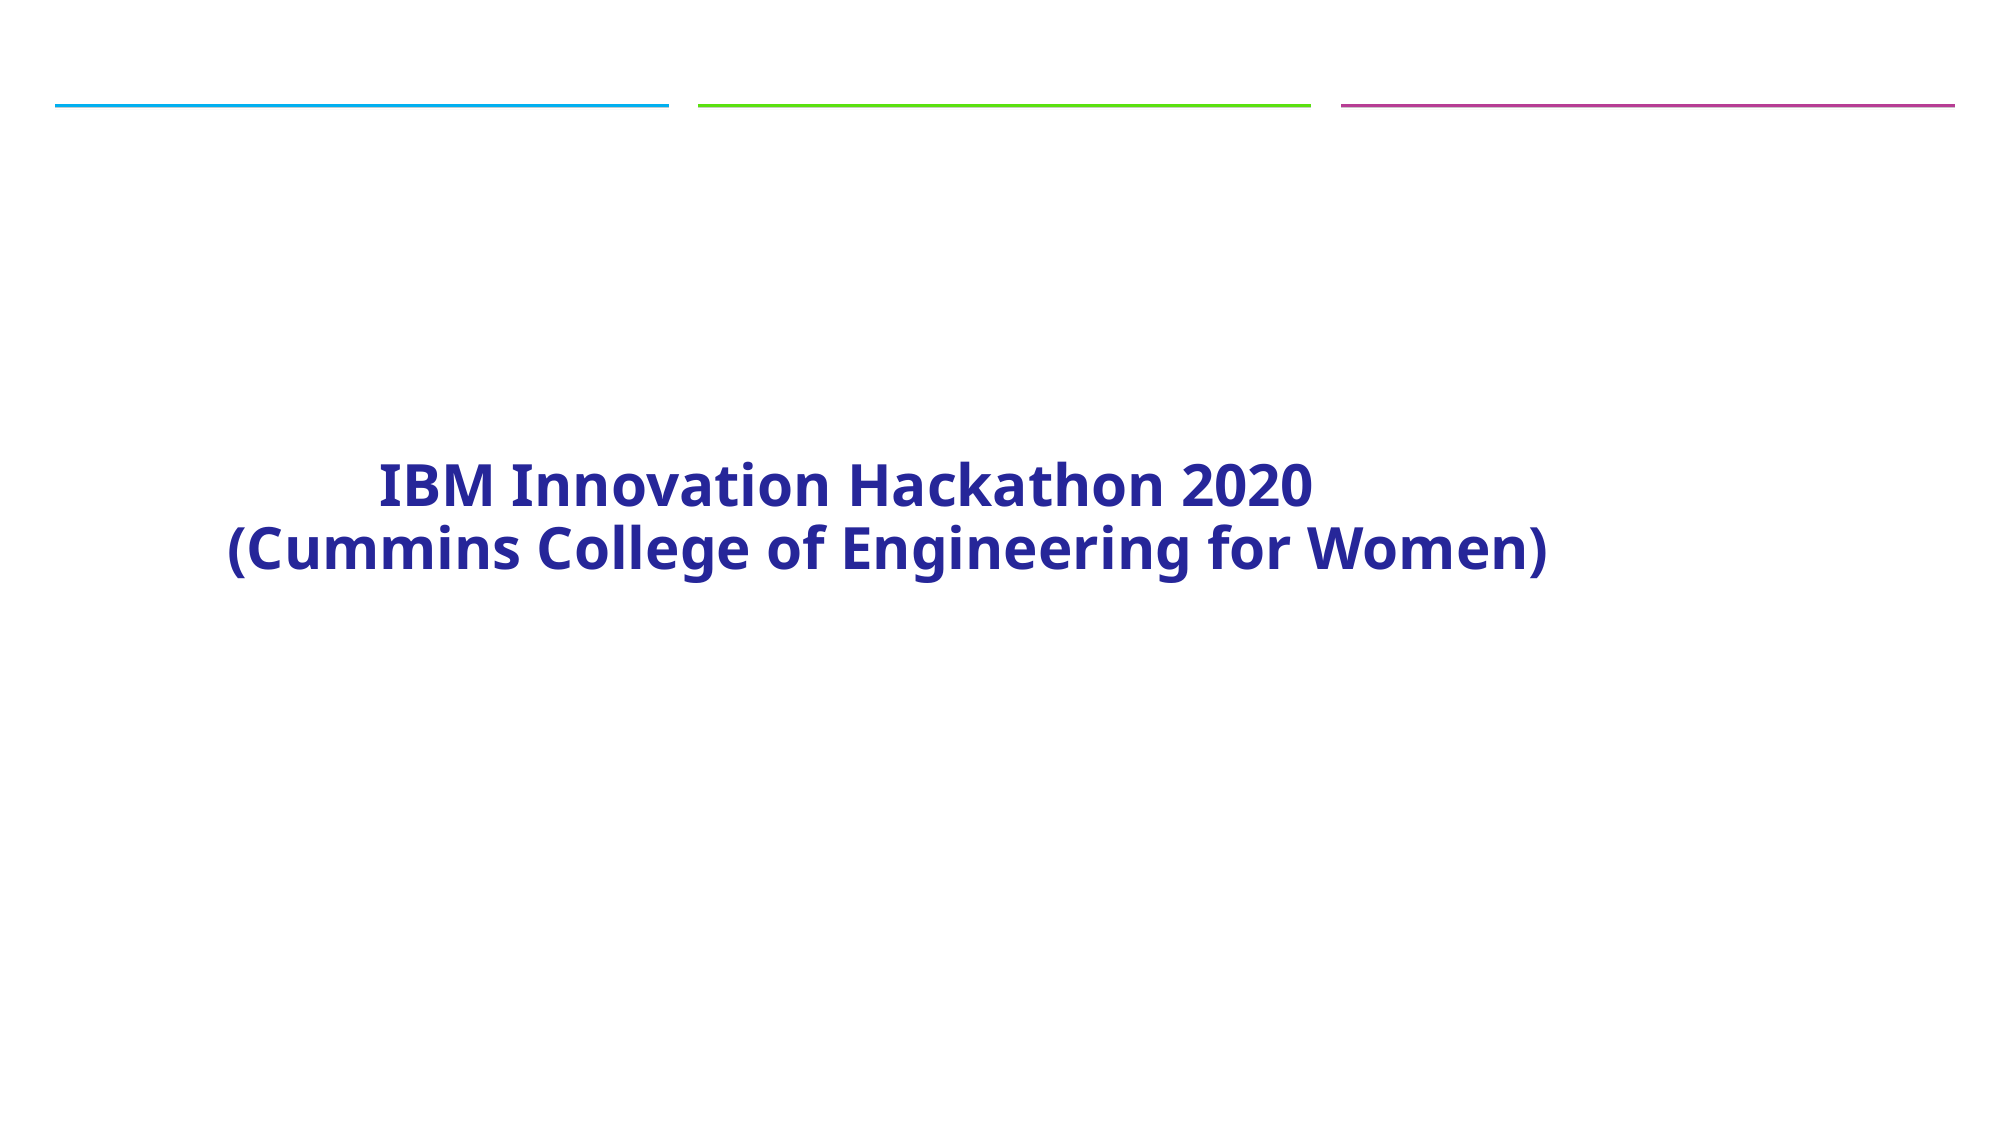

IBM Innovation Hackathon 2020
(Cummins College of Engineering for Women)